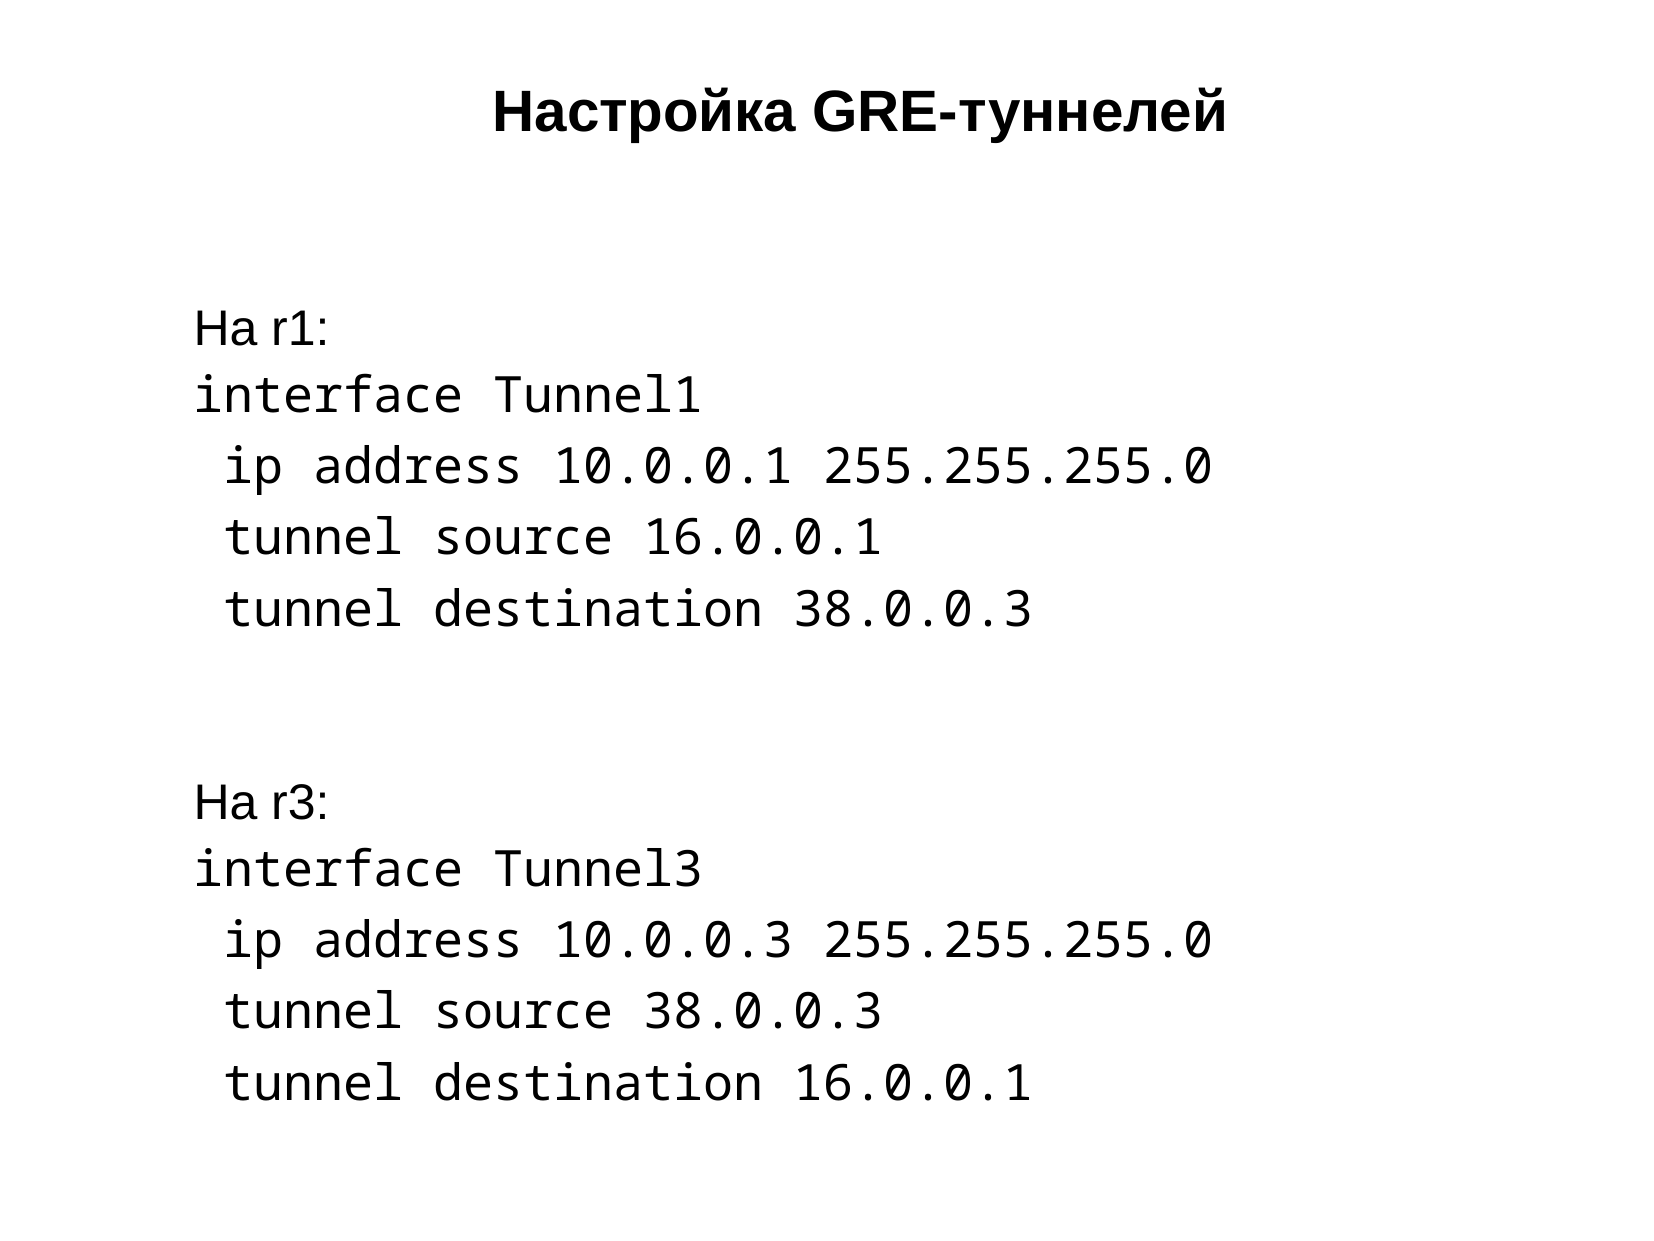

Настройка GRE-туннелей
# На r1:
interface Tunnel1
 ip address 10.0.0.1 255.255.255.0
 tunnel source 16.0.0.1
 tunnel destination 38.0.0.3
На r3:
interface Tunnel3
 ip address 10.0.0.3 255.255.255.0
 tunnel source 38.0.0.3
 tunnel destination 16.0.0.1